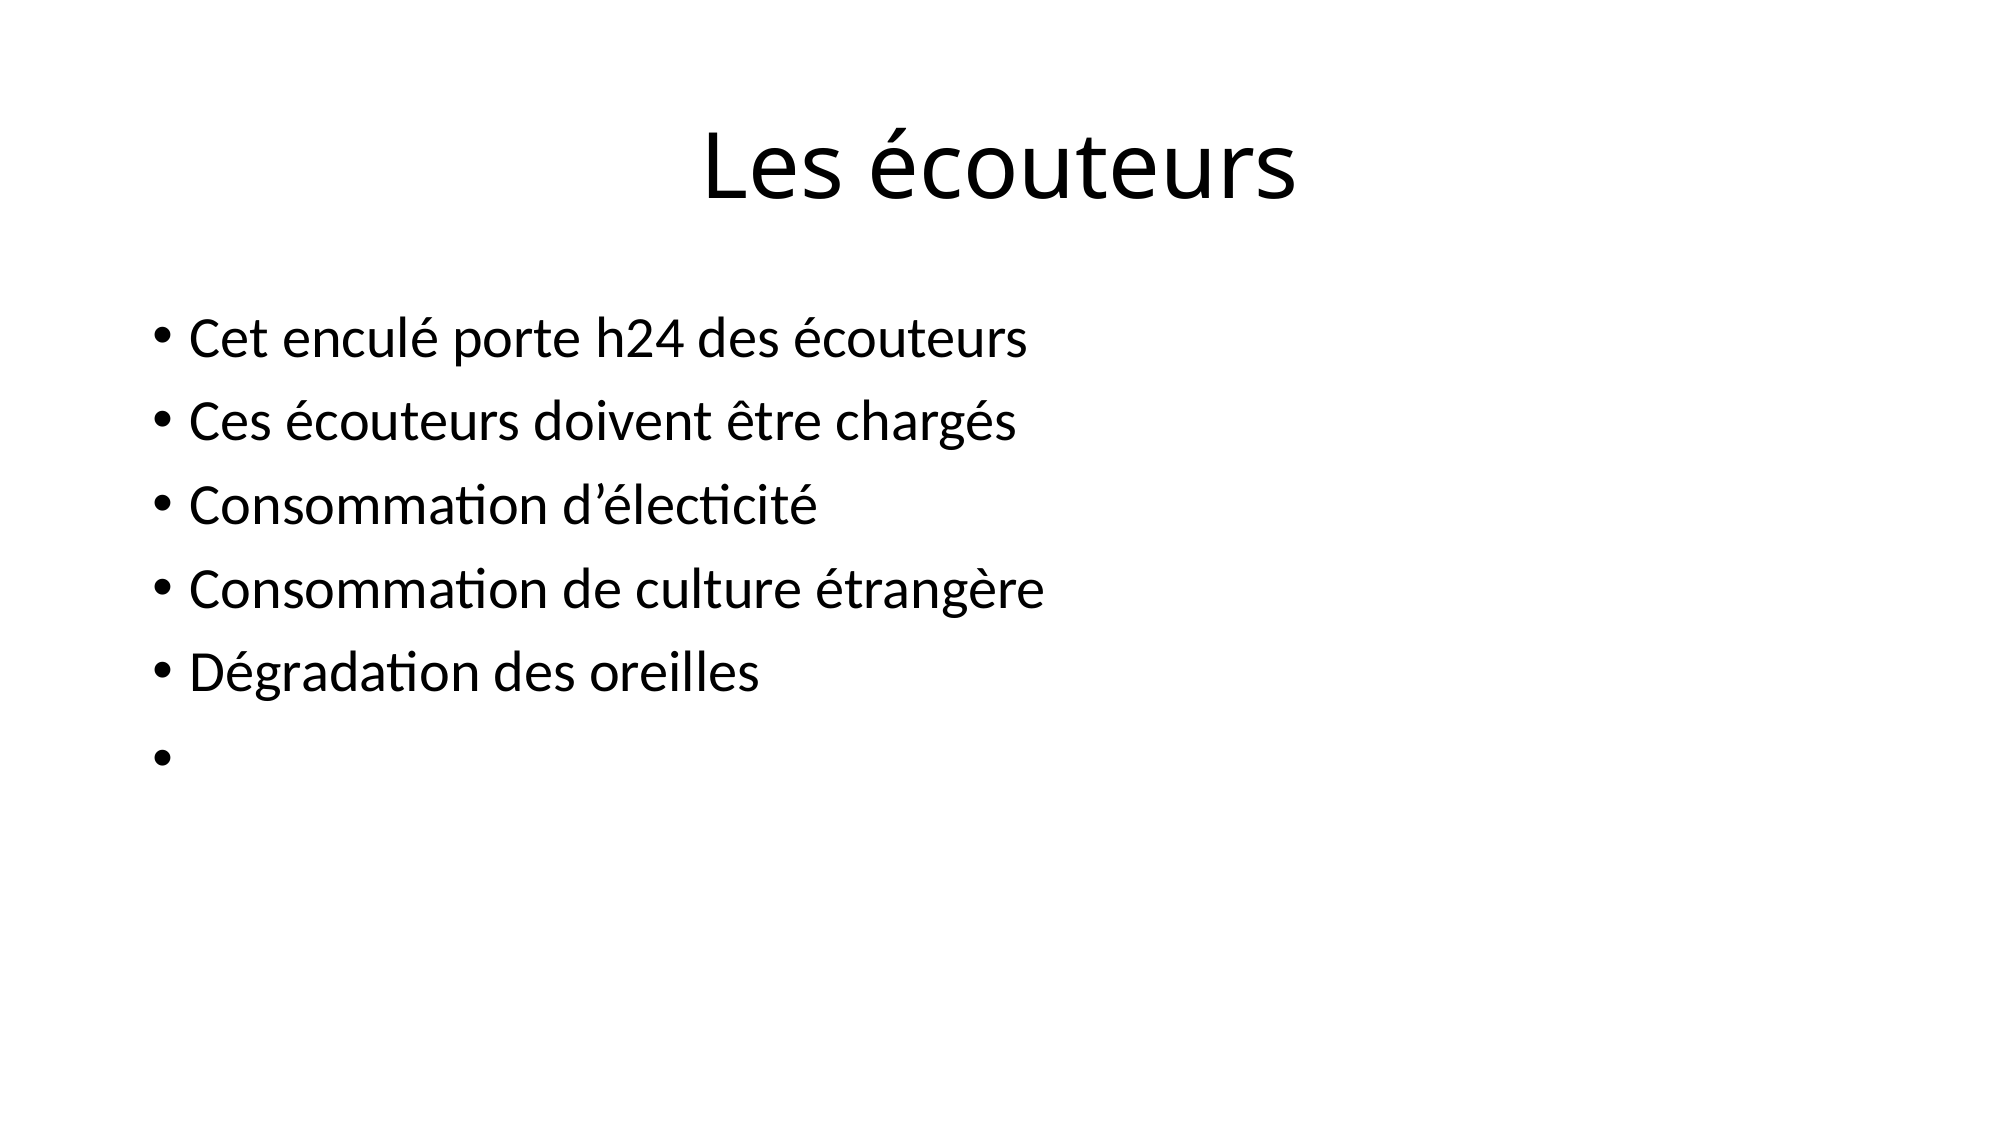

# Les écouteurs
Cet enculé porte h24 des écouteurs
Ces écouteurs doivent être chargés
Consommation d’électicité
Consommation de culture étrangère
Dégradation des oreilles